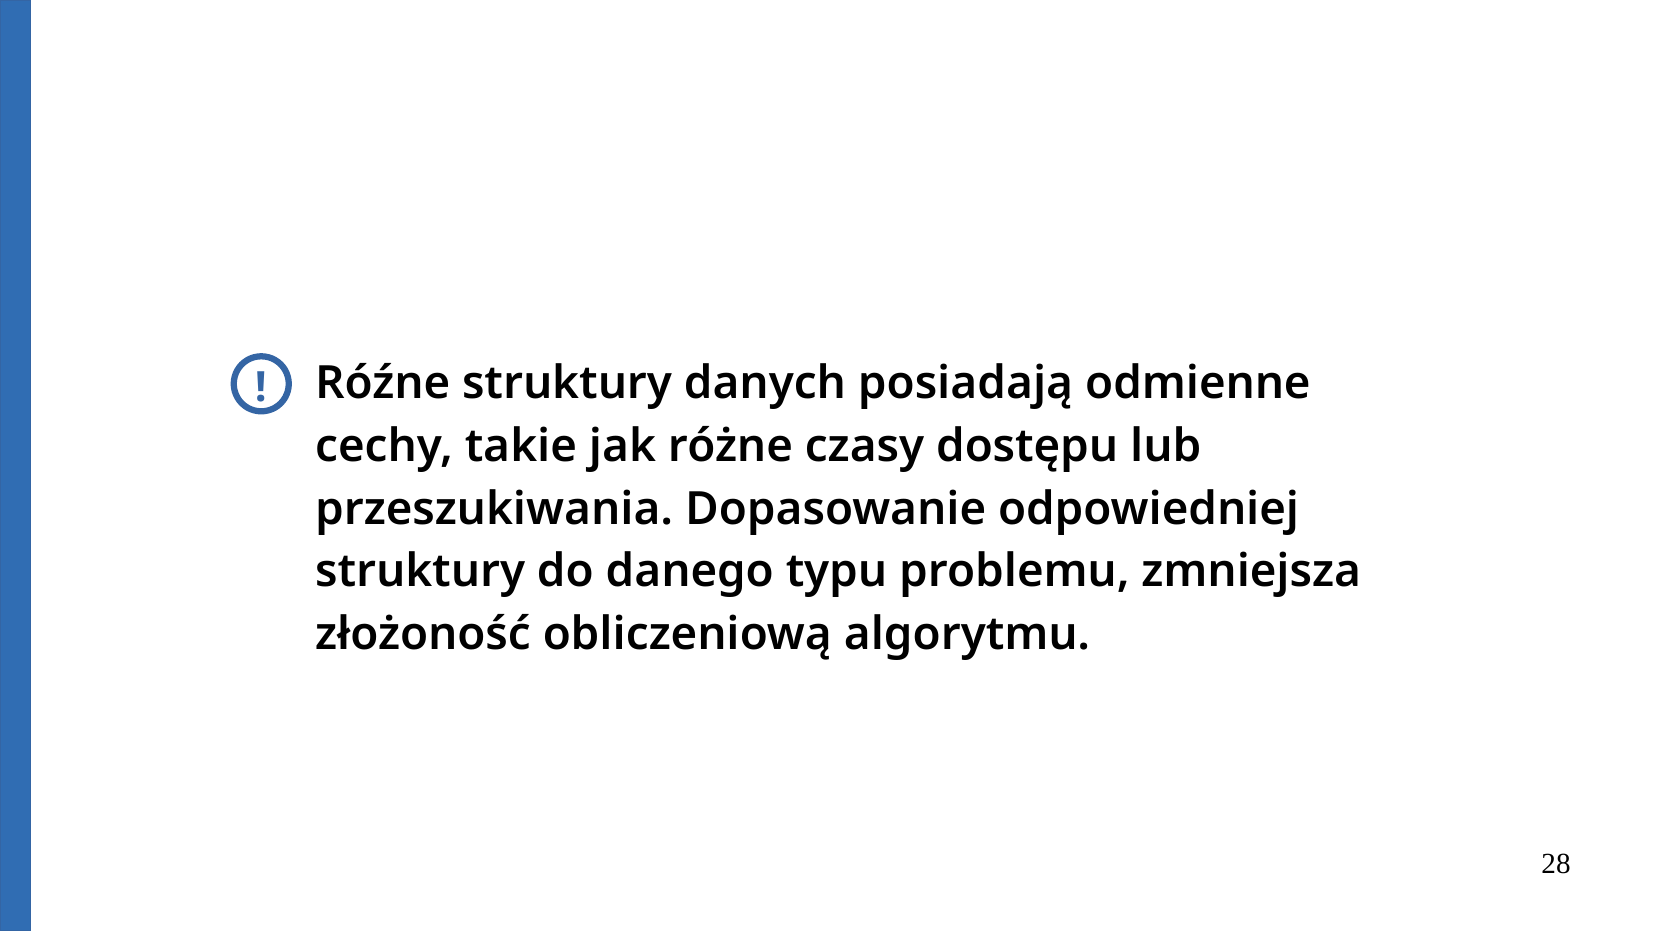

Róźne struktury danych posiadają odmienne cechy, takie jak różne czasy dostępu lub przeszukiwania. Dopasowanie odpowiedniej struktury do danego typu problemu, zmniejsza złożoność obliczeniową algorytmu.
!
!
!
28